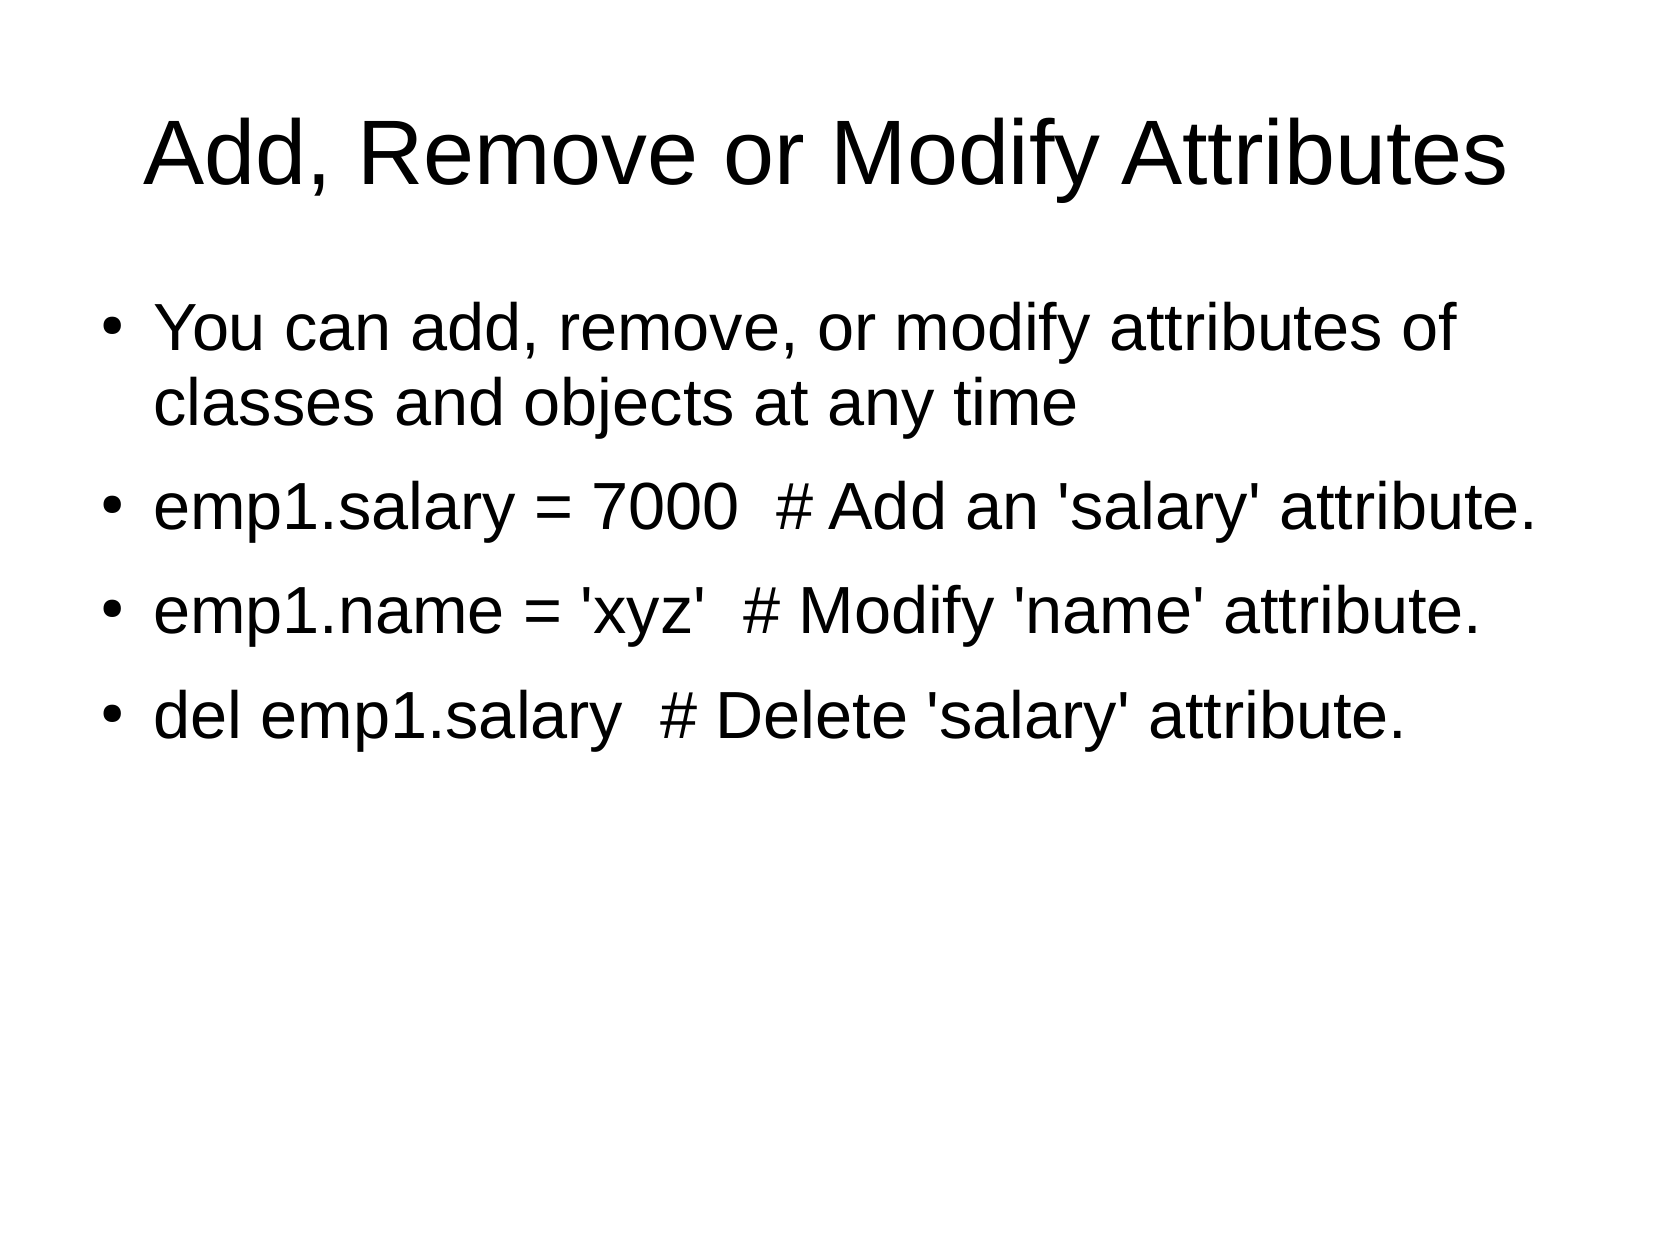

# Add, Remove or Modify Attributes
You can add, remove, or modify attributes of classes and objects at any time
emp1.salary = 7000 # Add an 'salary' attribute.
emp1.name = 'xyz' # Modify 'name' attribute.
del emp1.salary # Delete 'salary' attribute.